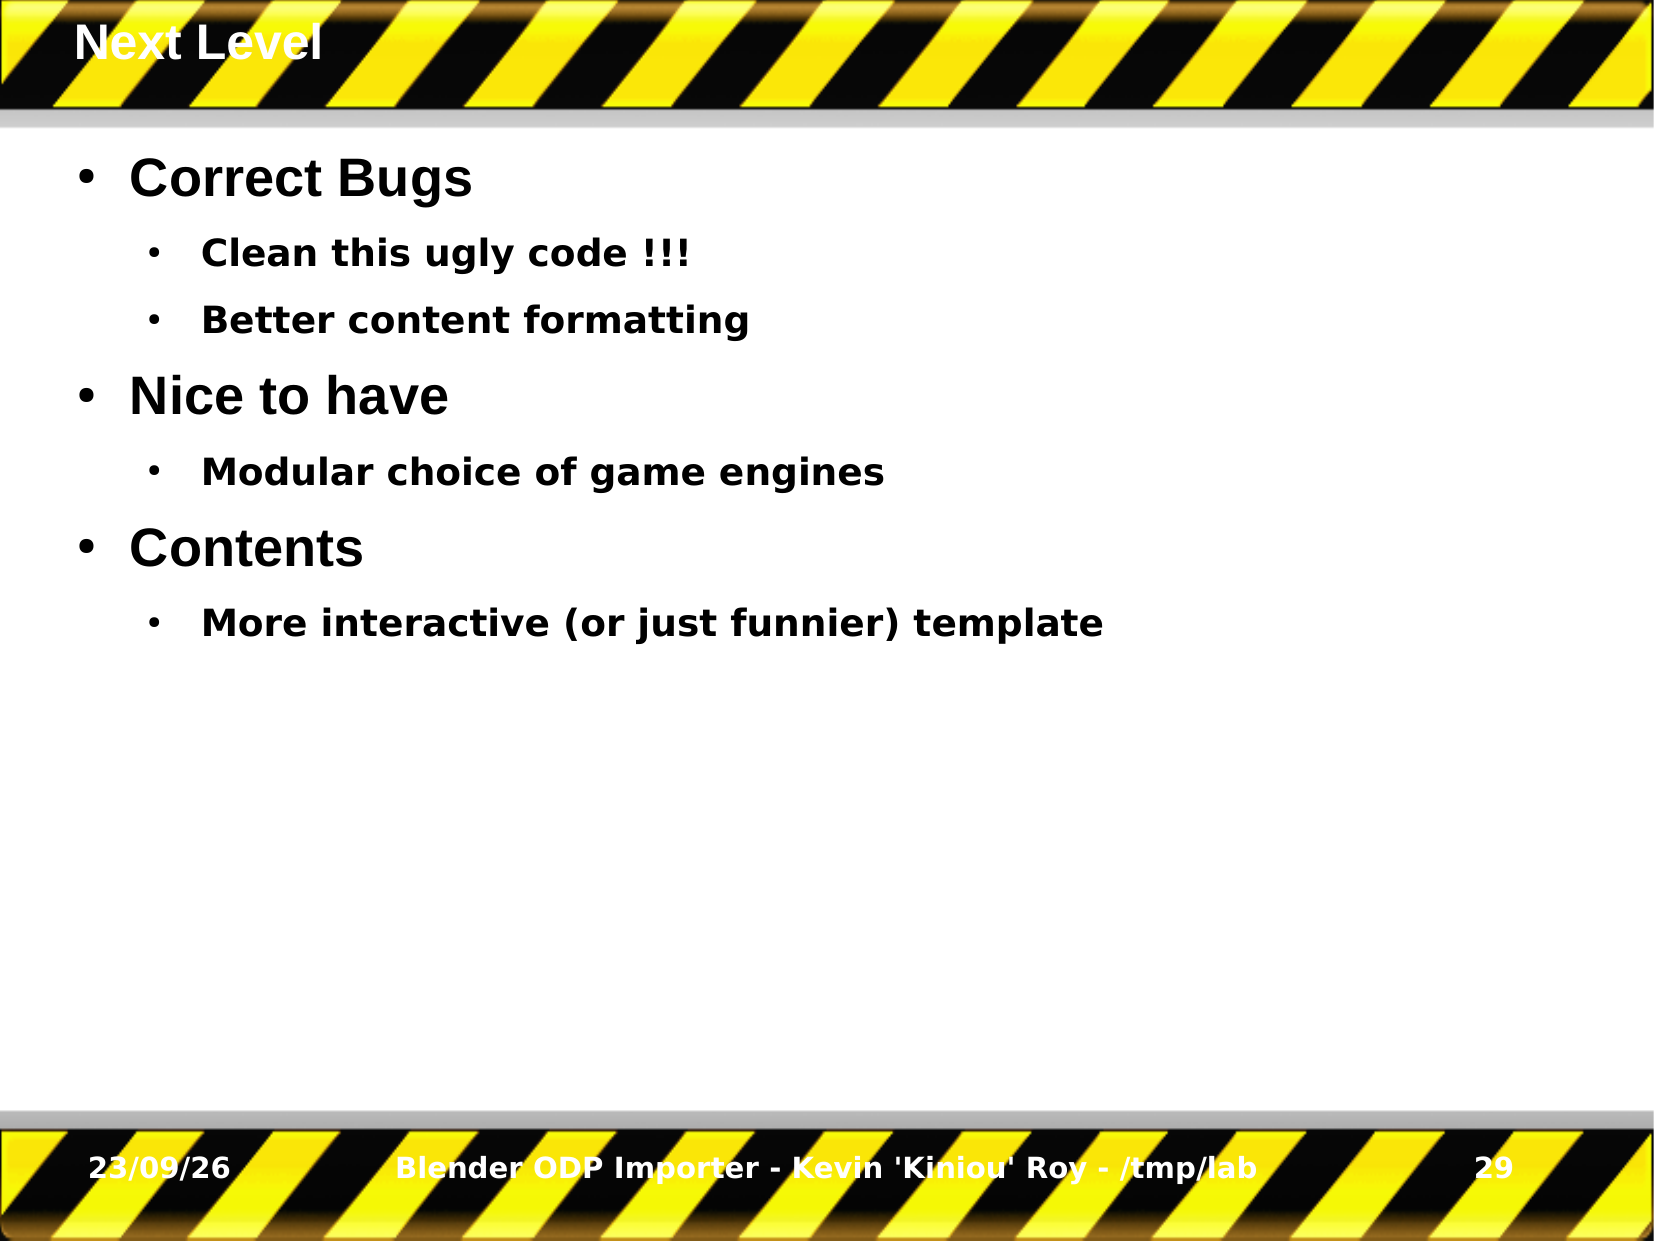

# Next Level
Correct Bugs
Clean this ugly code !!!
Better content formatting
Nice to have
Modular choice of game engines
Contents
More interactive (or just funnier) template
Blender ODP Importer - Kevin 'Kiniou' Roy - /tmp/lab
29